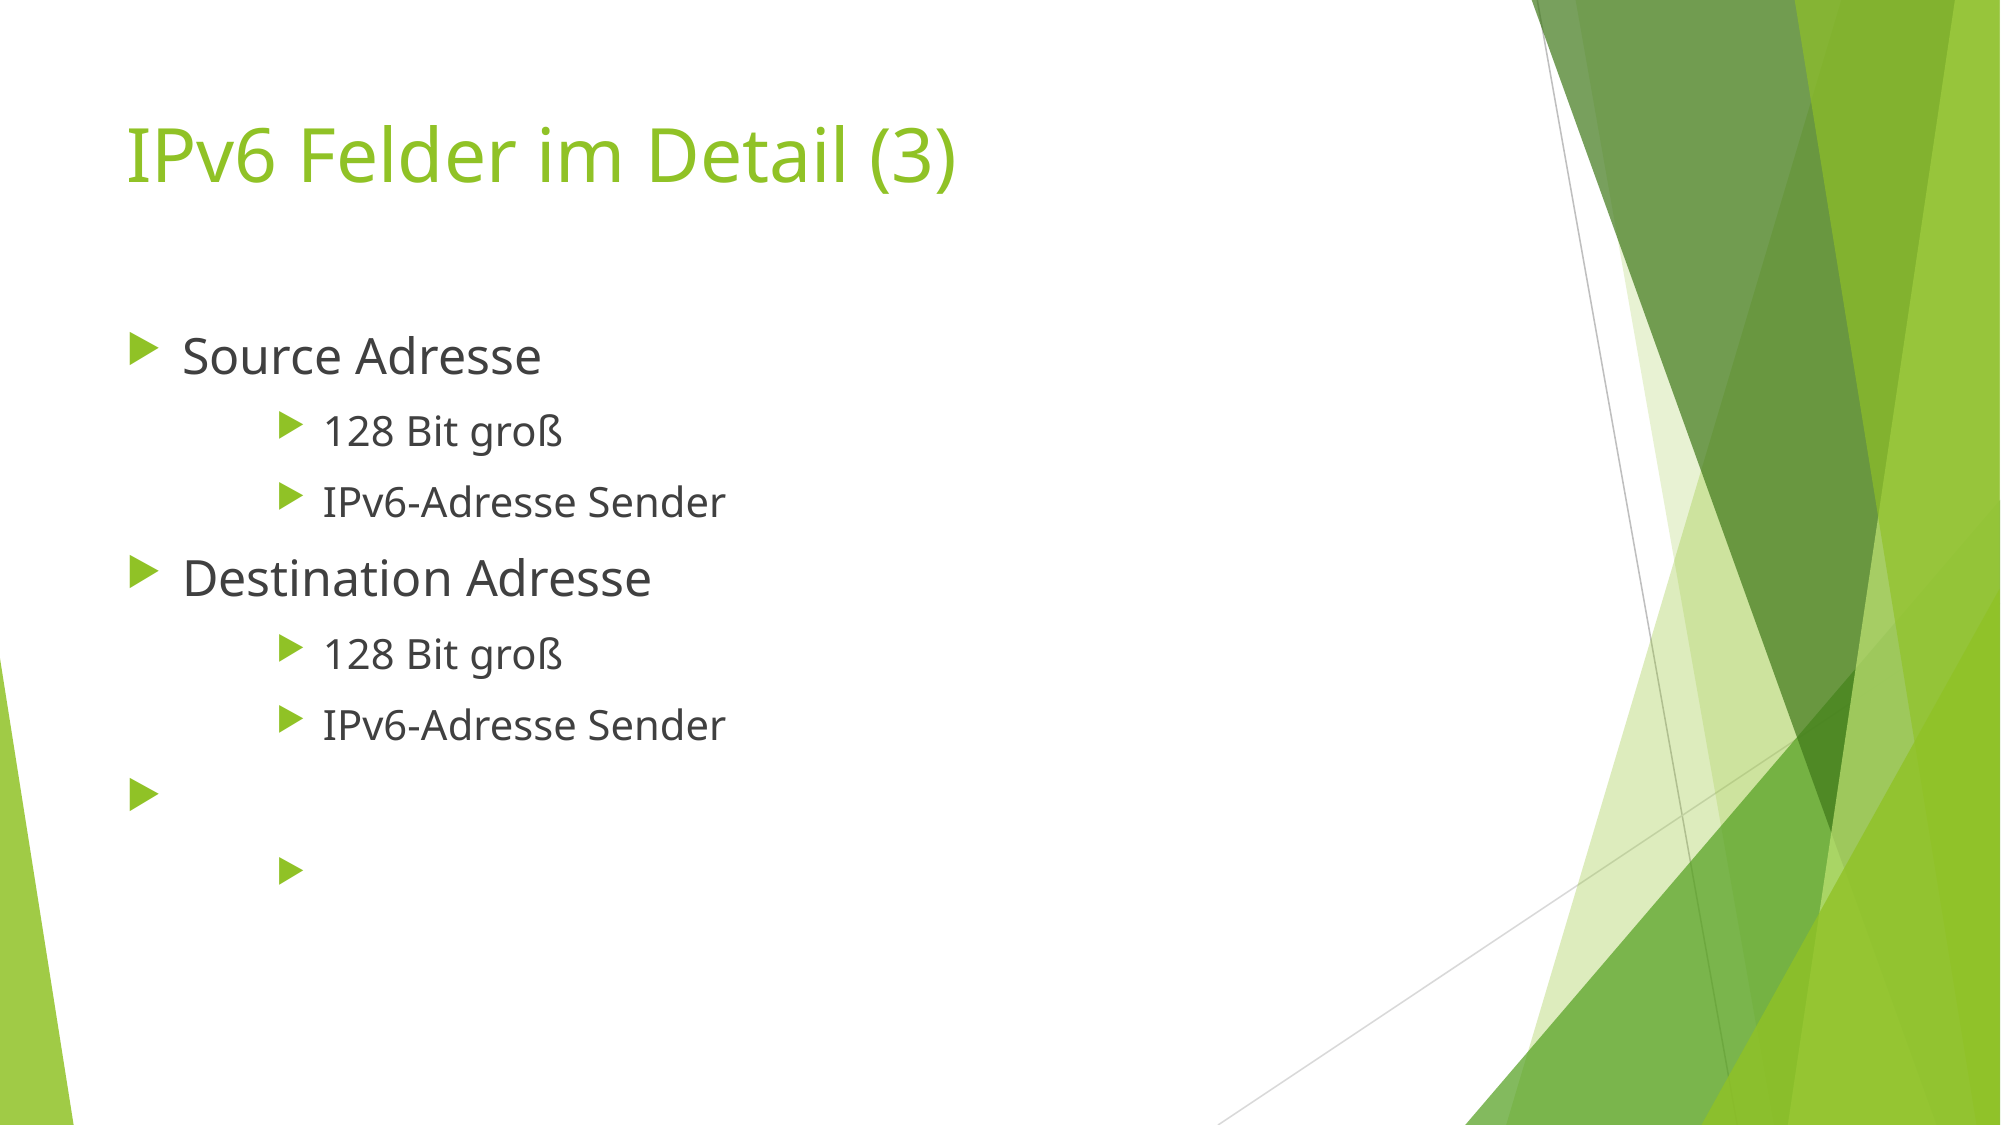

# IPv6 Felder im Detail (3)
Source Adresse
128 Bit groß
IPv6-Adresse Sender
Destination Adresse
128 Bit groß
IPv6-Adresse Sender